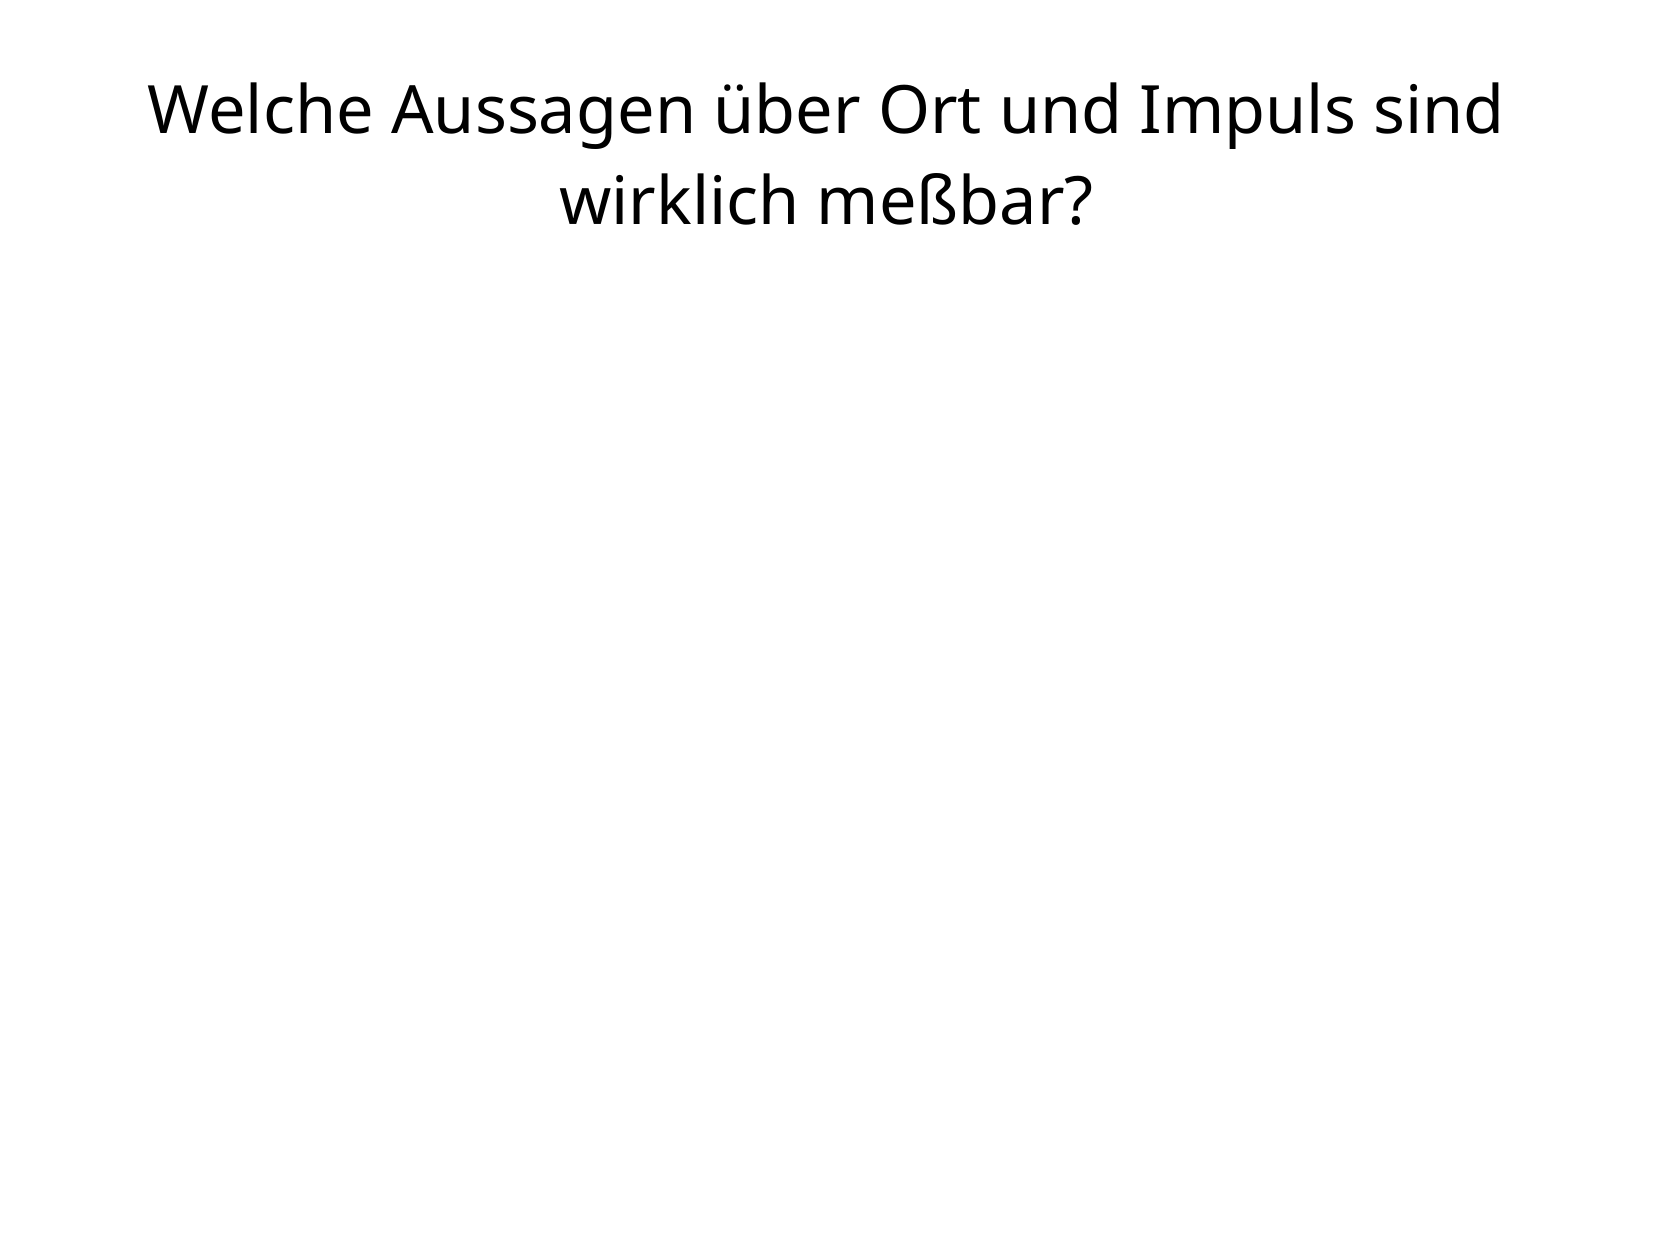

# Welche Aussagen über Ort und Impuls sind wirklich meßbar?